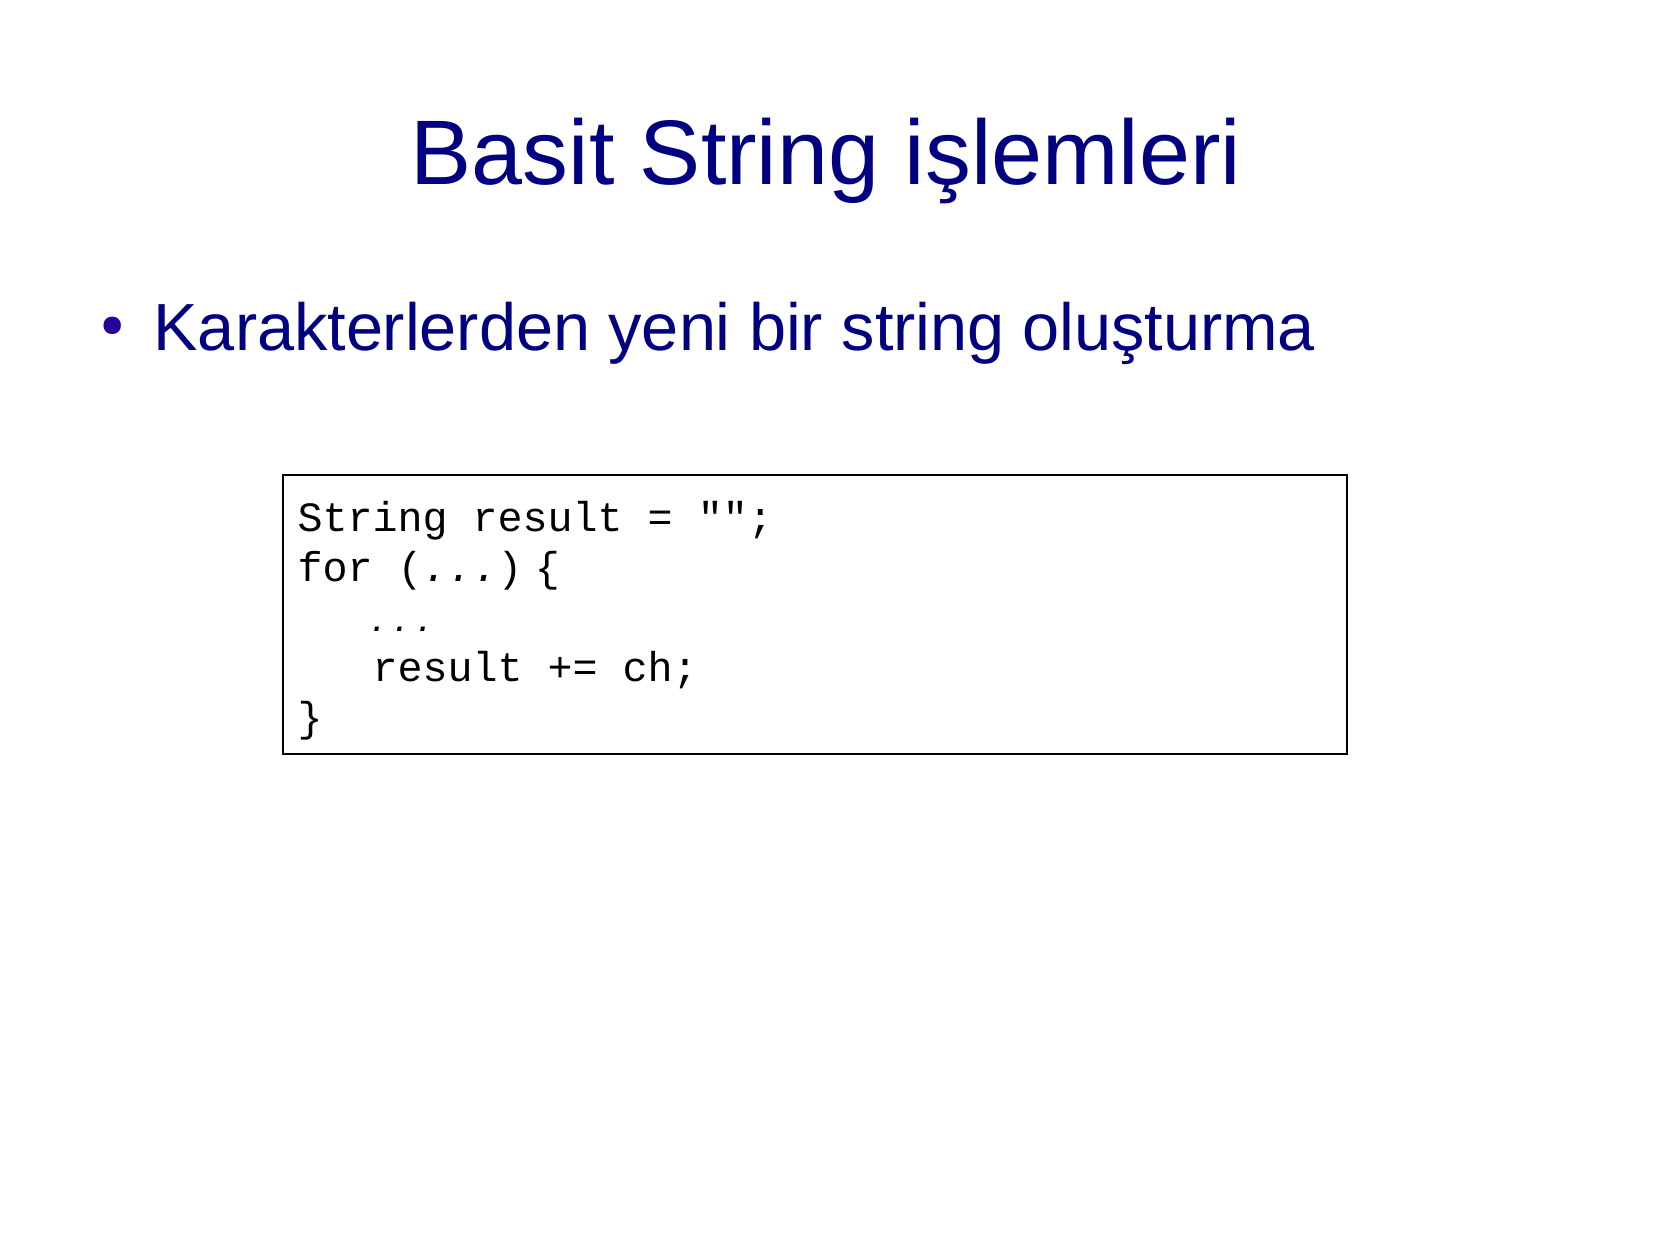

# Basit String işlemleri
Karakterlerden yeni bir string oluşturma
String result = "";
for (...) {
 . . .
 result += ch;
}